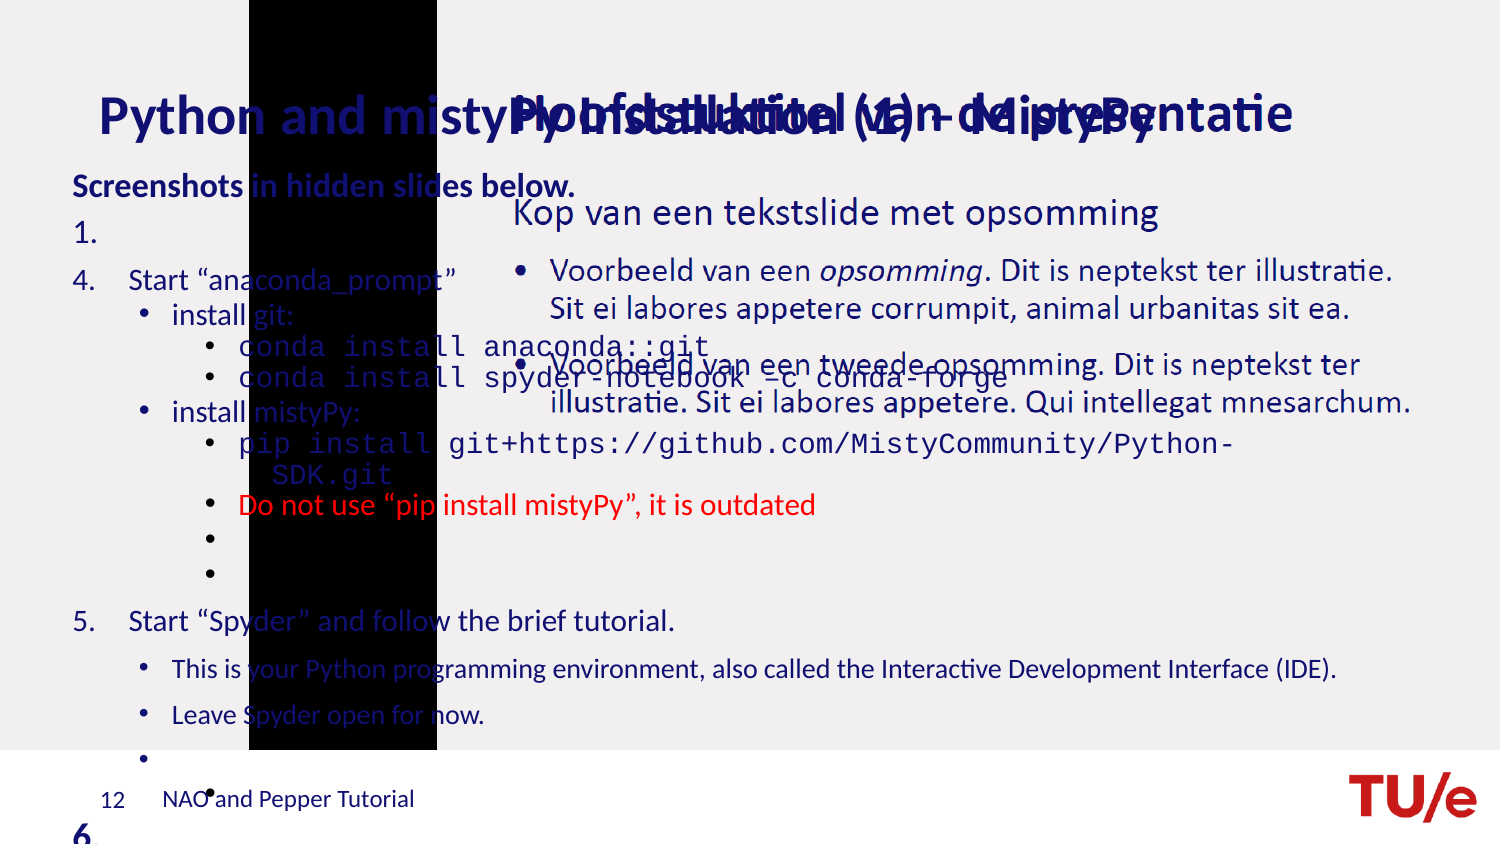

# Python and mistyPy Installation (1) – MistyPy
Screenshots in hidden slides below.
Start “anaconda_prompt”
install git:
conda install anaconda::git
conda install spyder-notebook –c conda-forge
install mistyPy:
pip install git+https://github.com/MistyCommunity/Python-SDK.git
Do not use “pip install mistyPy”, it is outdated
Start “Spyder” and follow the brief tutorial.
This is your Python programming environment, also called the Interactive Development Interface (IDE).
Leave Spyder open for now.
NAO and Pepper Tutorial